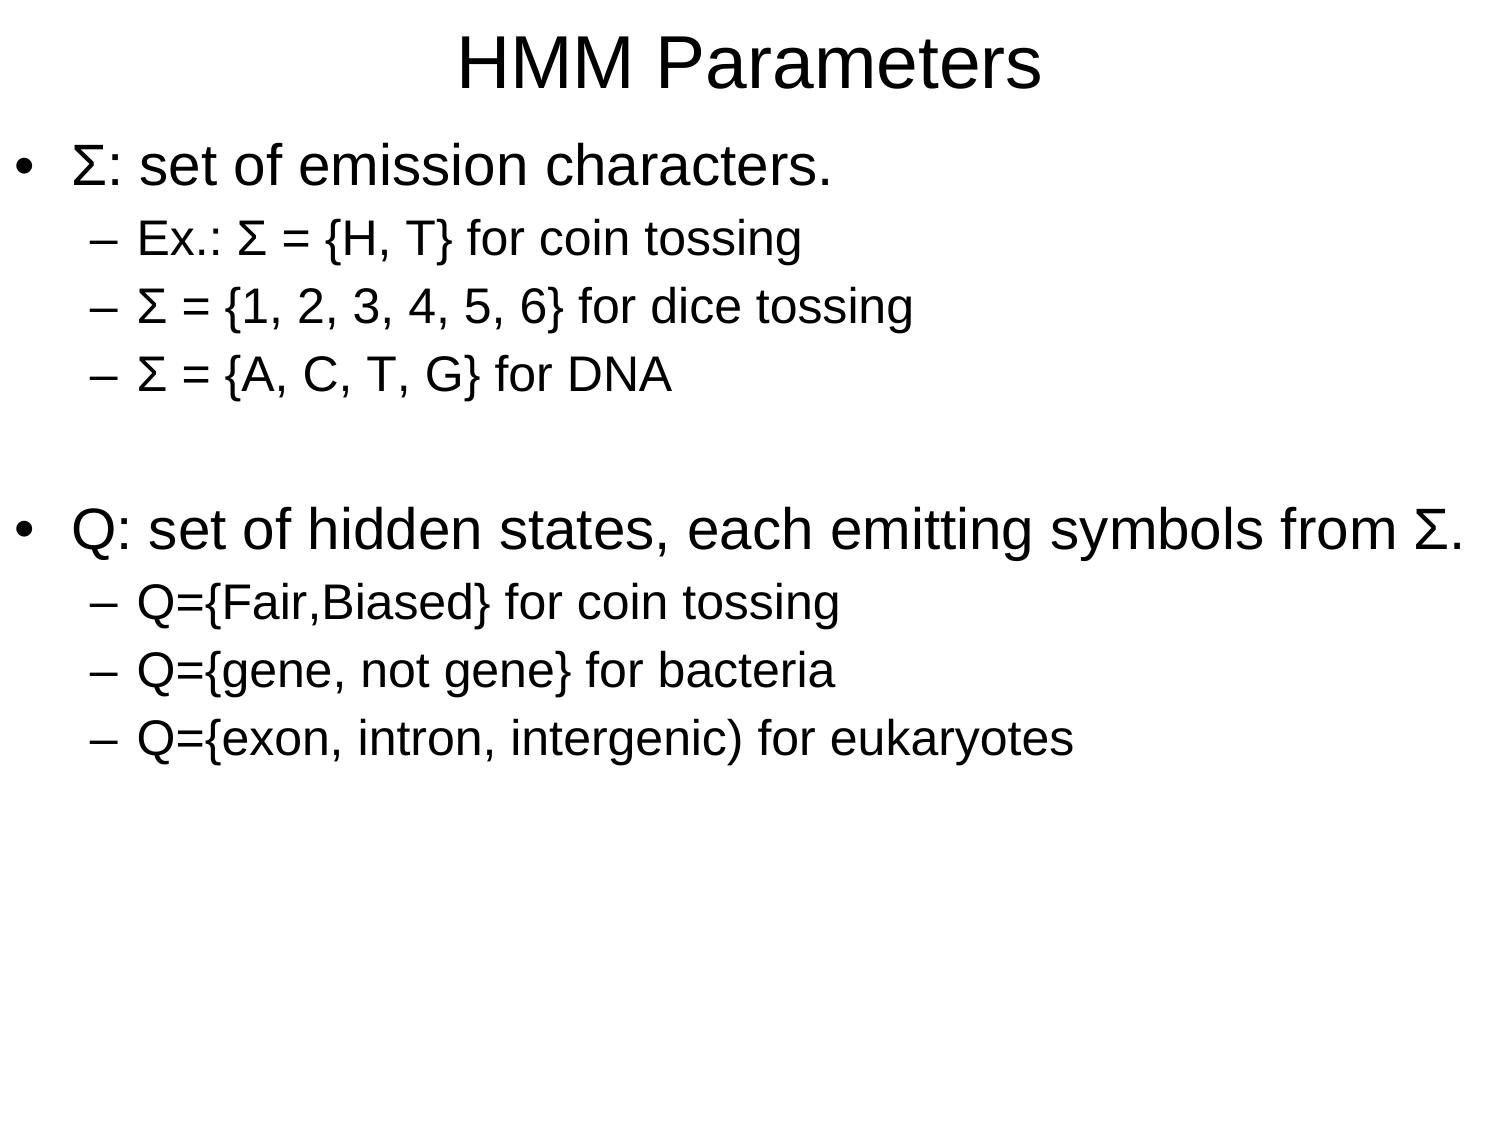

# HMM Parameters
Σ: set of emission characters.
Ex.: Σ = {H, T} for coin tossing
Σ = {1, 2, 3, 4, 5, 6} for dice tossing
Σ = {A, C, T, G} for DNA
Q: set of hidden states, each emitting symbols from Σ.
Q={Fair,Biased} for coin tossing
Q={gene, not gene} for bacteria
Q={exon, intron, intergenic) for eukaryotes